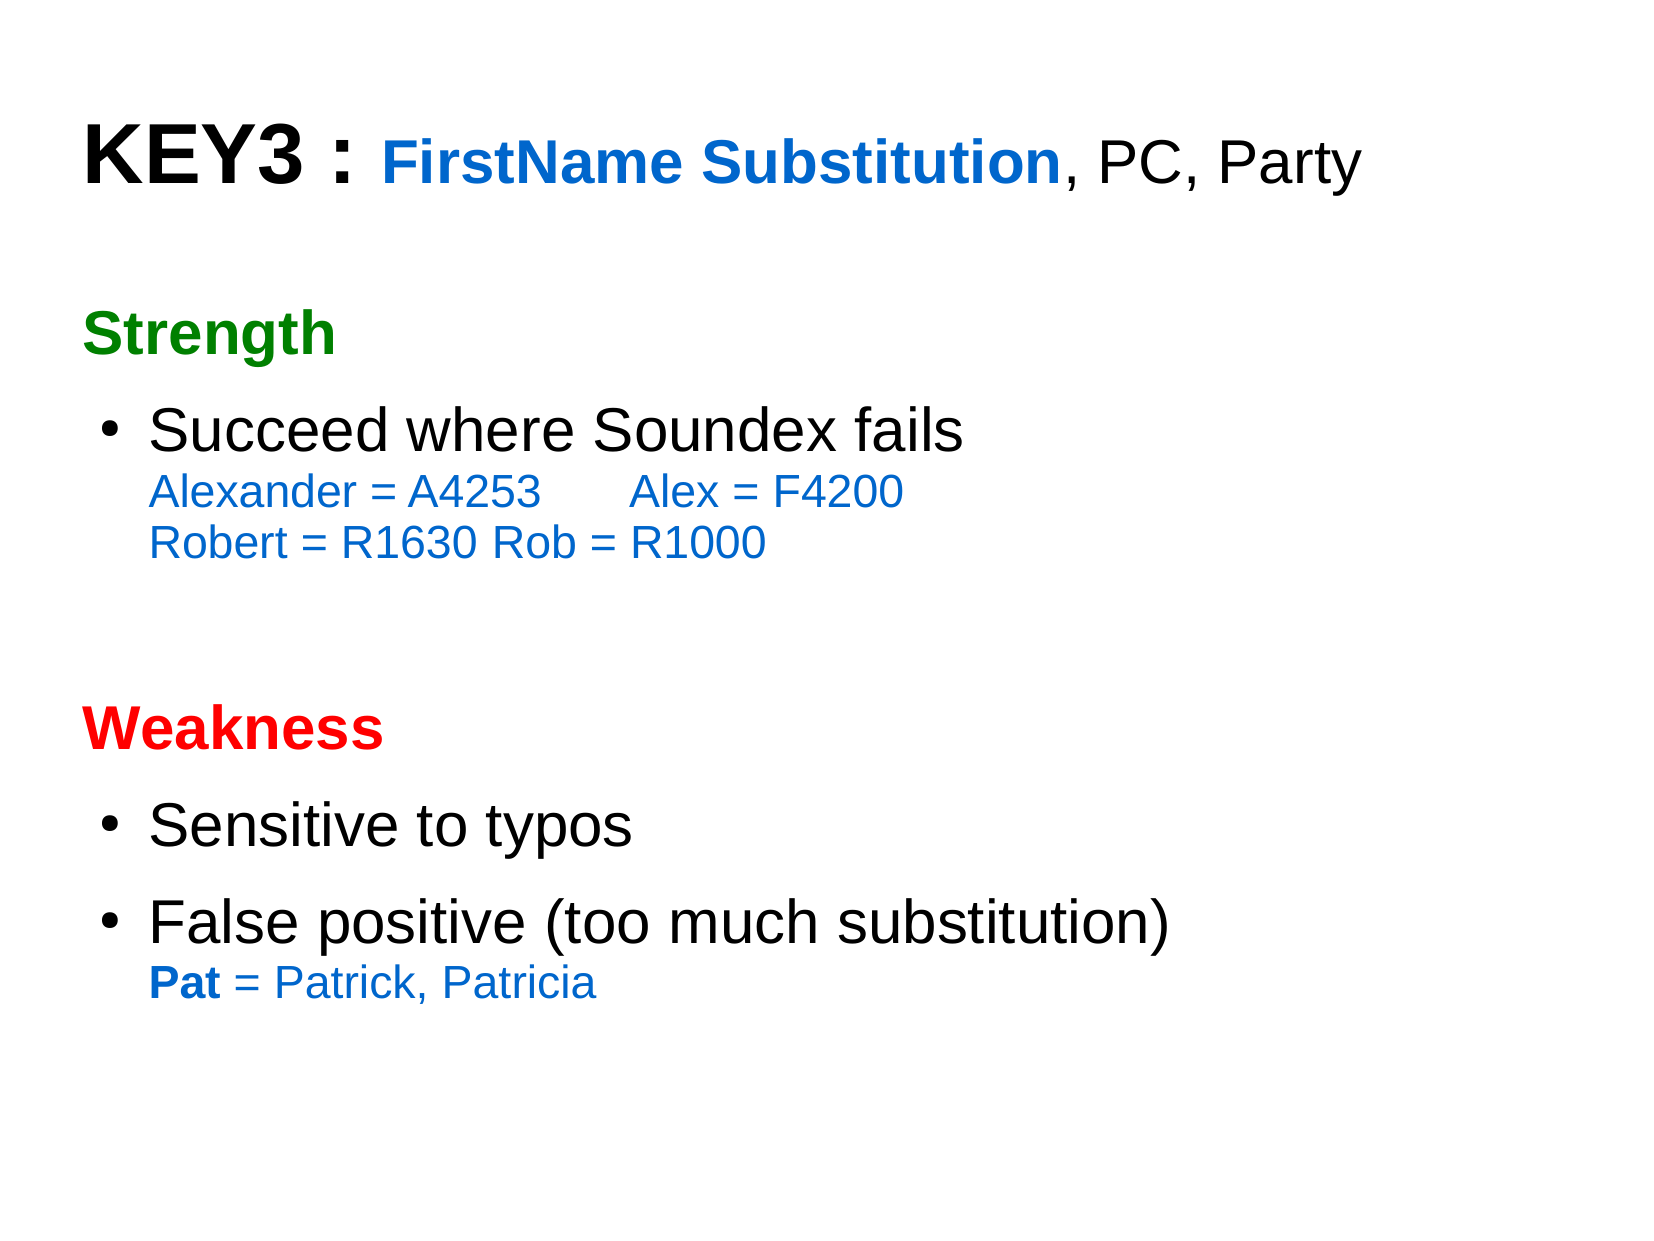

# KEY3 : FirstName Substitution, PC, Party
Strength
Succeed where Soundex fails
Alexander = A4253		Alex = F4200
Robert = R1630			Rob = R1000
Weakness
Sensitive to typos
False positive (too much substitution)
Pat = Patrick, Patricia